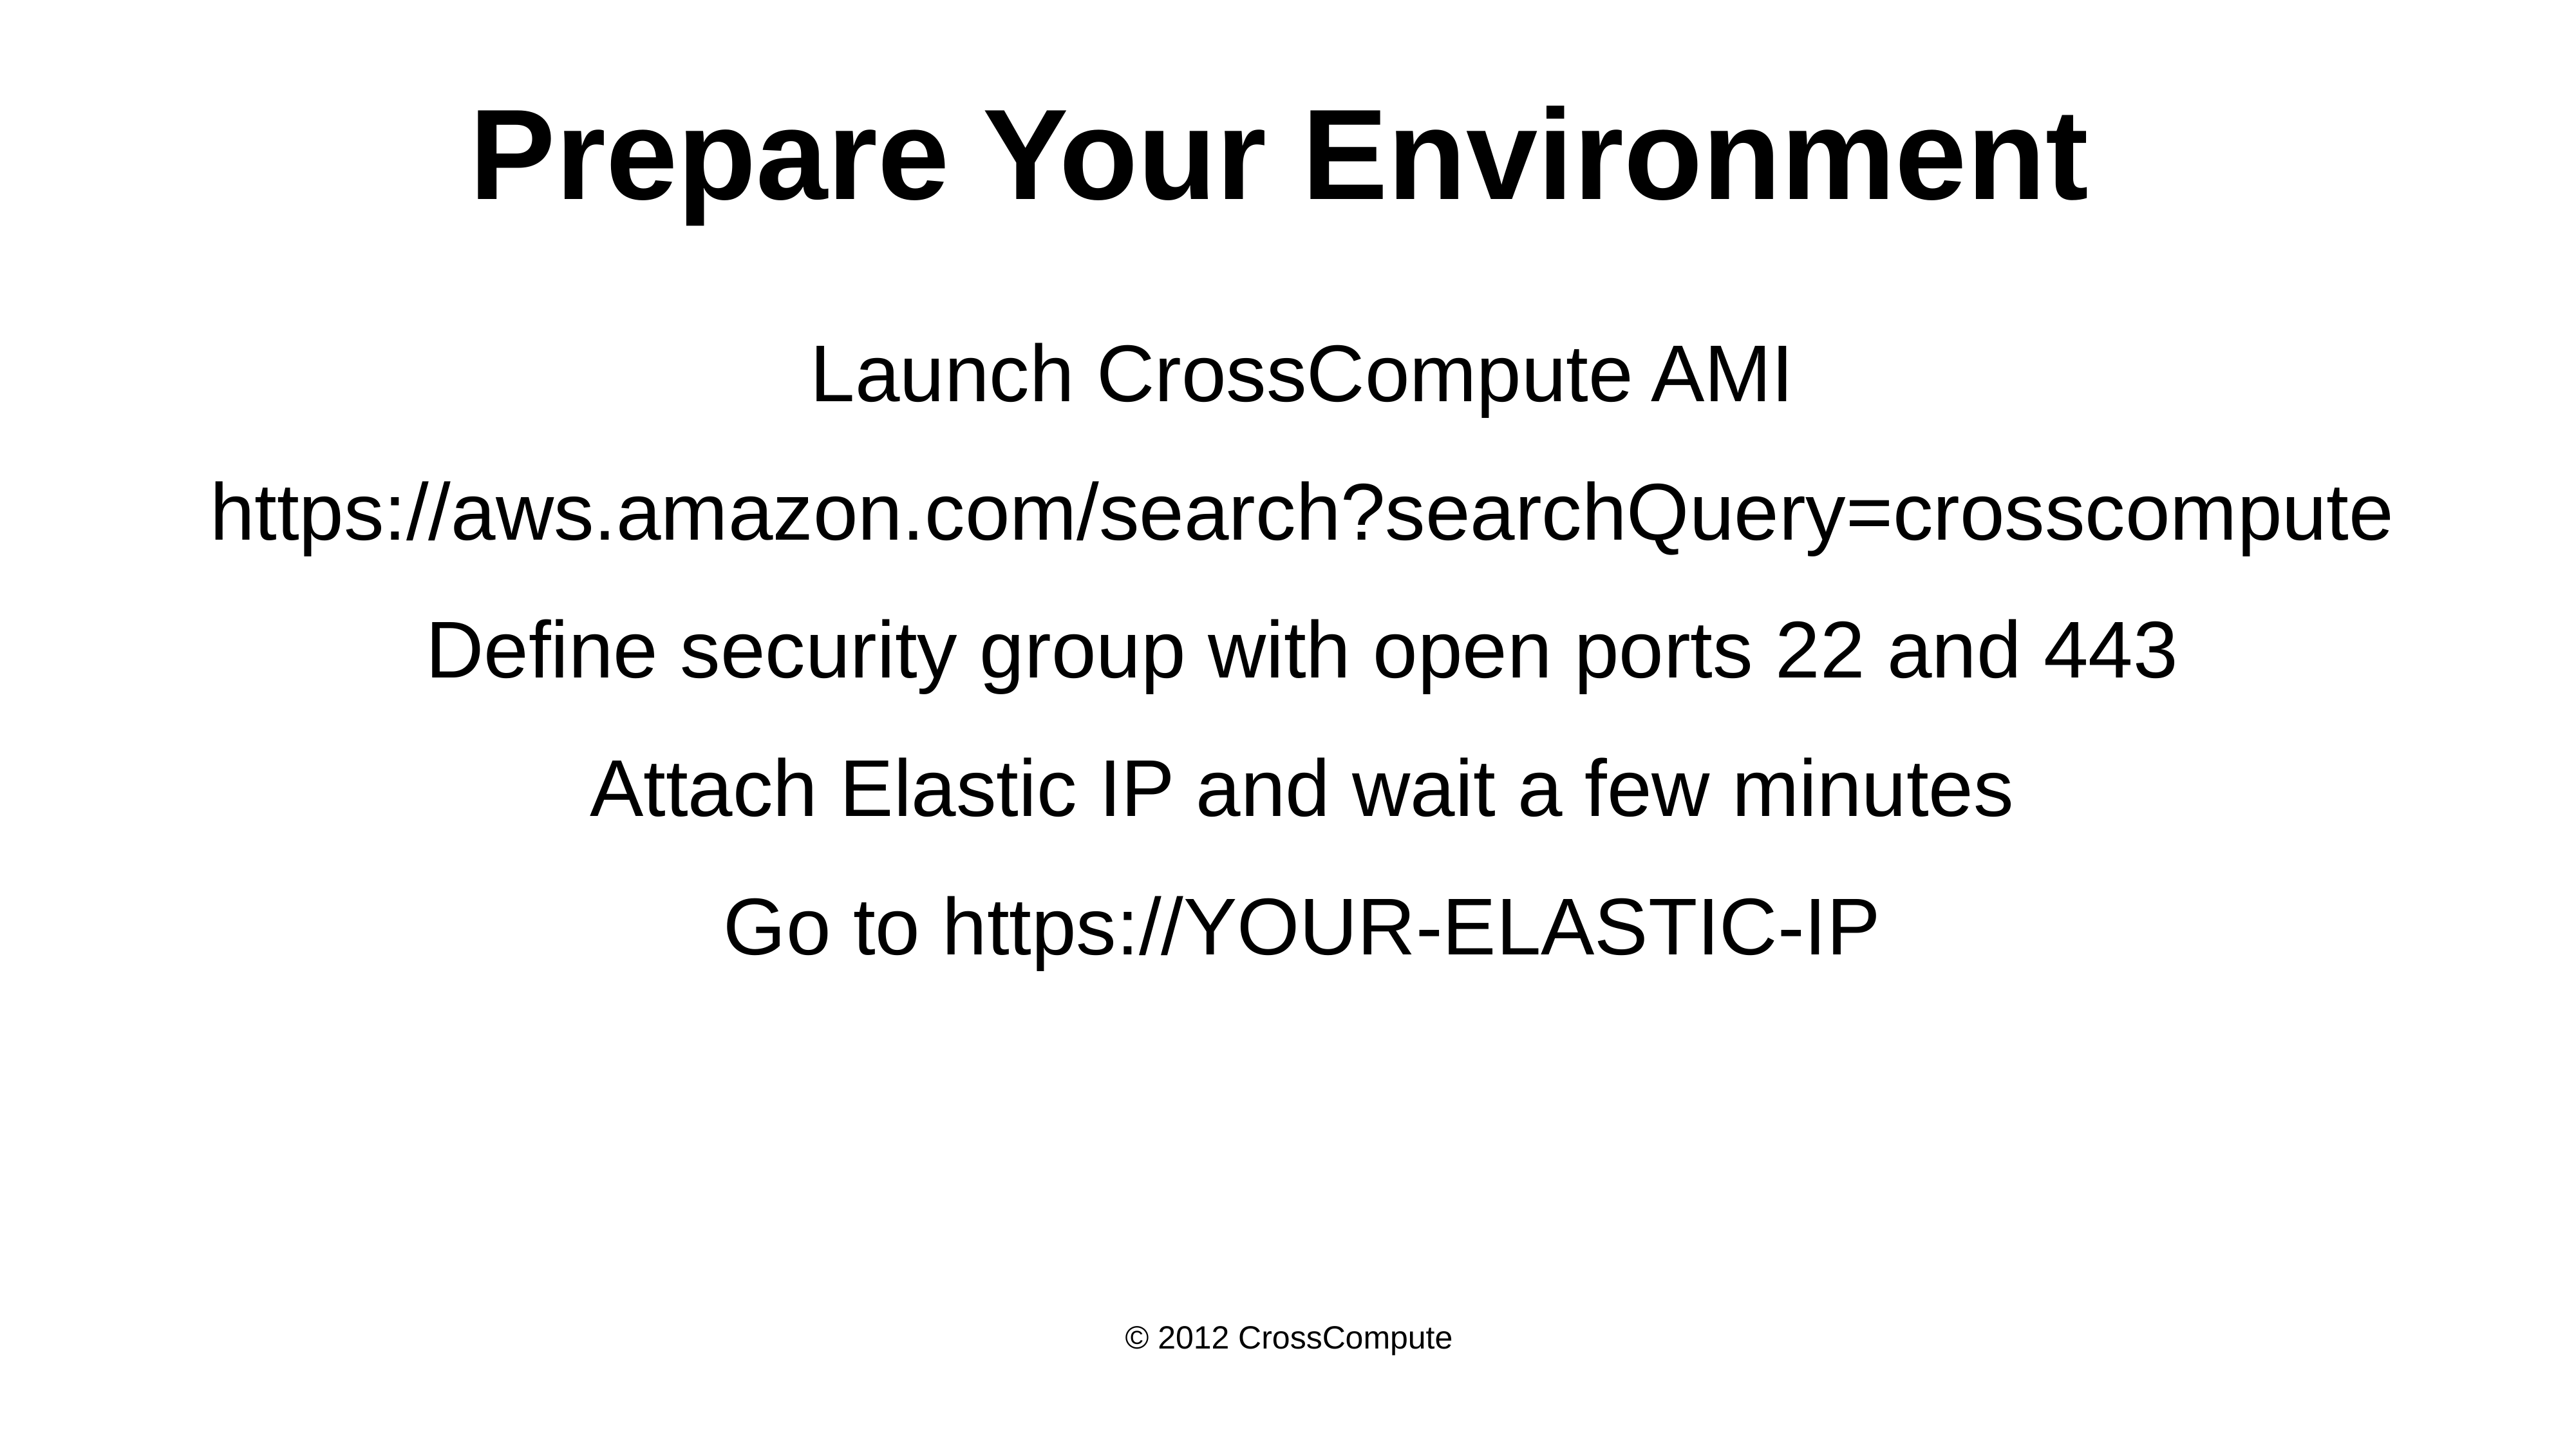

# Prepare Your Environment
Launch CrossCompute AMI
https://aws.amazon.com/search?searchQuery=crosscompute
Define security group with open ports 22 and 443
Attach Elastic IP and wait a few minutes
Go to https://YOUR-ELASTIC-IP
© 2012 CrossCompute